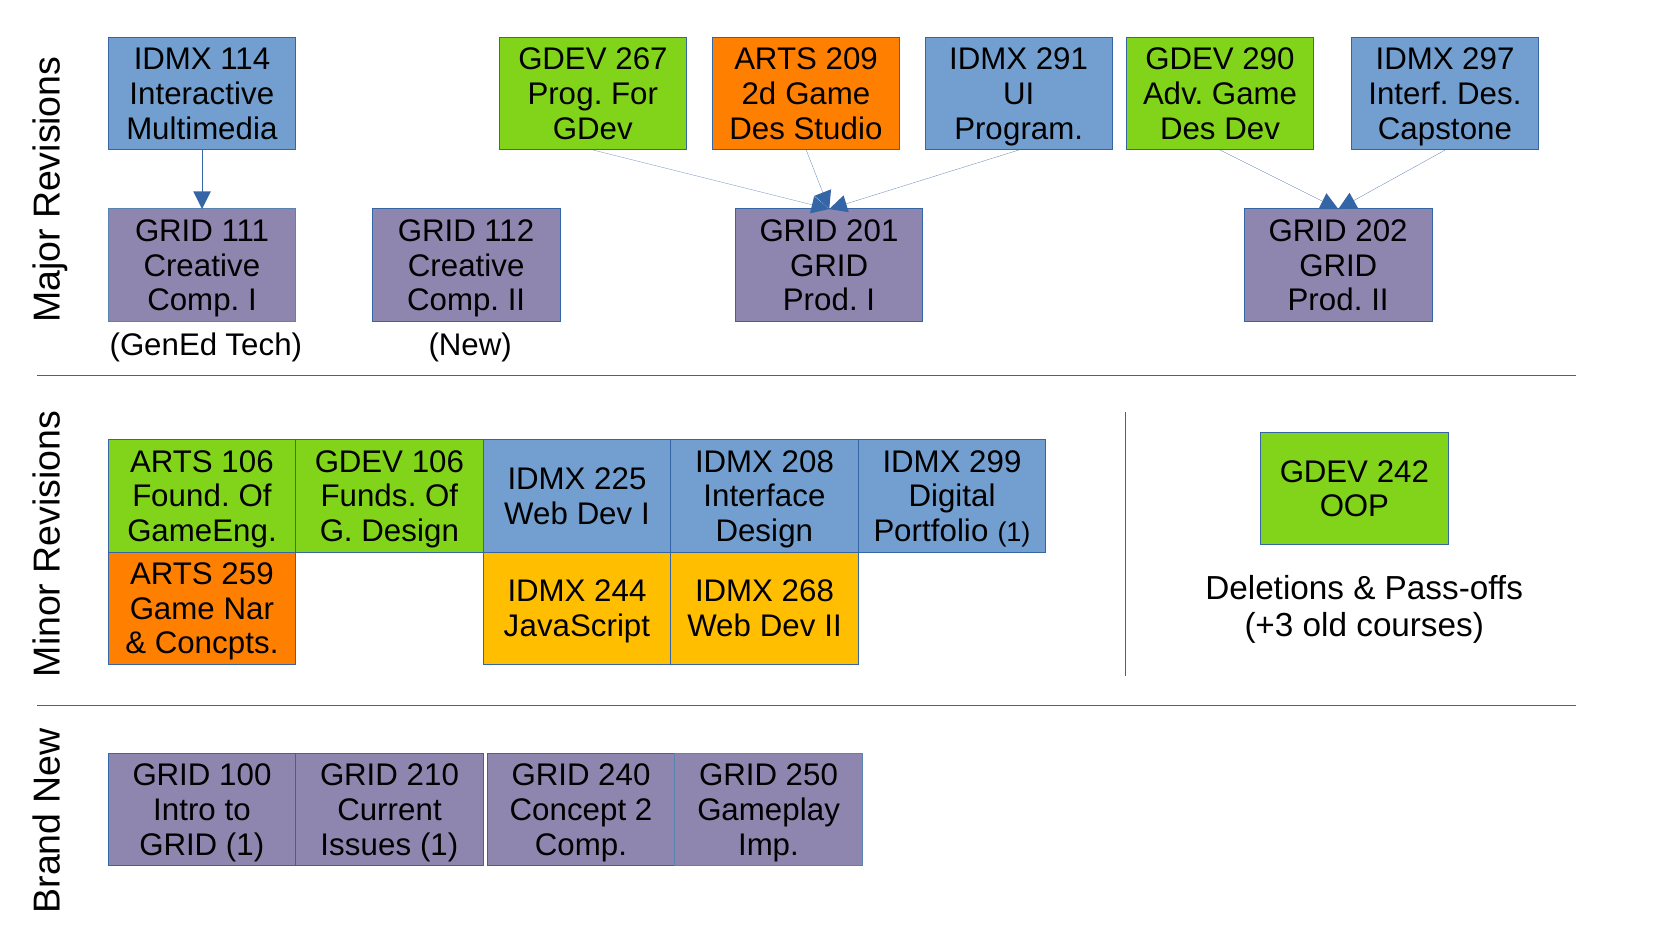

IDMX 114
Interactive Multimedia
GDEV 267
Prog. For
GDev
ARTS 209
2d Game
Des Studio
IDMX 291
UI Program.
GDEV 290
Adv. Game
Des Dev
IDMX 297
Interf. Des.
Capstone
Major Revisions
GRID 111
Creative Comp. I
GRID 112 Creative Comp. II
GRID 201
GRID Prod. I
GRID 202
GRID Prod. II
(GenEd Tech)
(New)
GDEV 242
OOP
ARTS 106
Found. Of
GameEng.
GDEV 106
Funds. Of
G. Design
IDMX 225
Web Dev I
IDMX 208
Interface Design
IDMX 299
Digital Portfolio (1)
Minor Revisions
ARTS 259
Game Nar & Concpts.
IDMX 244
JavaScript
IDMX 268
Web Dev II
Deletions & Pass-offs
(+3 old courses)
GRID 100
Intro to GRID (1)
GRID 210
Current Issues (1)
GRID 240
Concept 2 Comp.
GRID 250
Gameplay
Imp.
Brand New